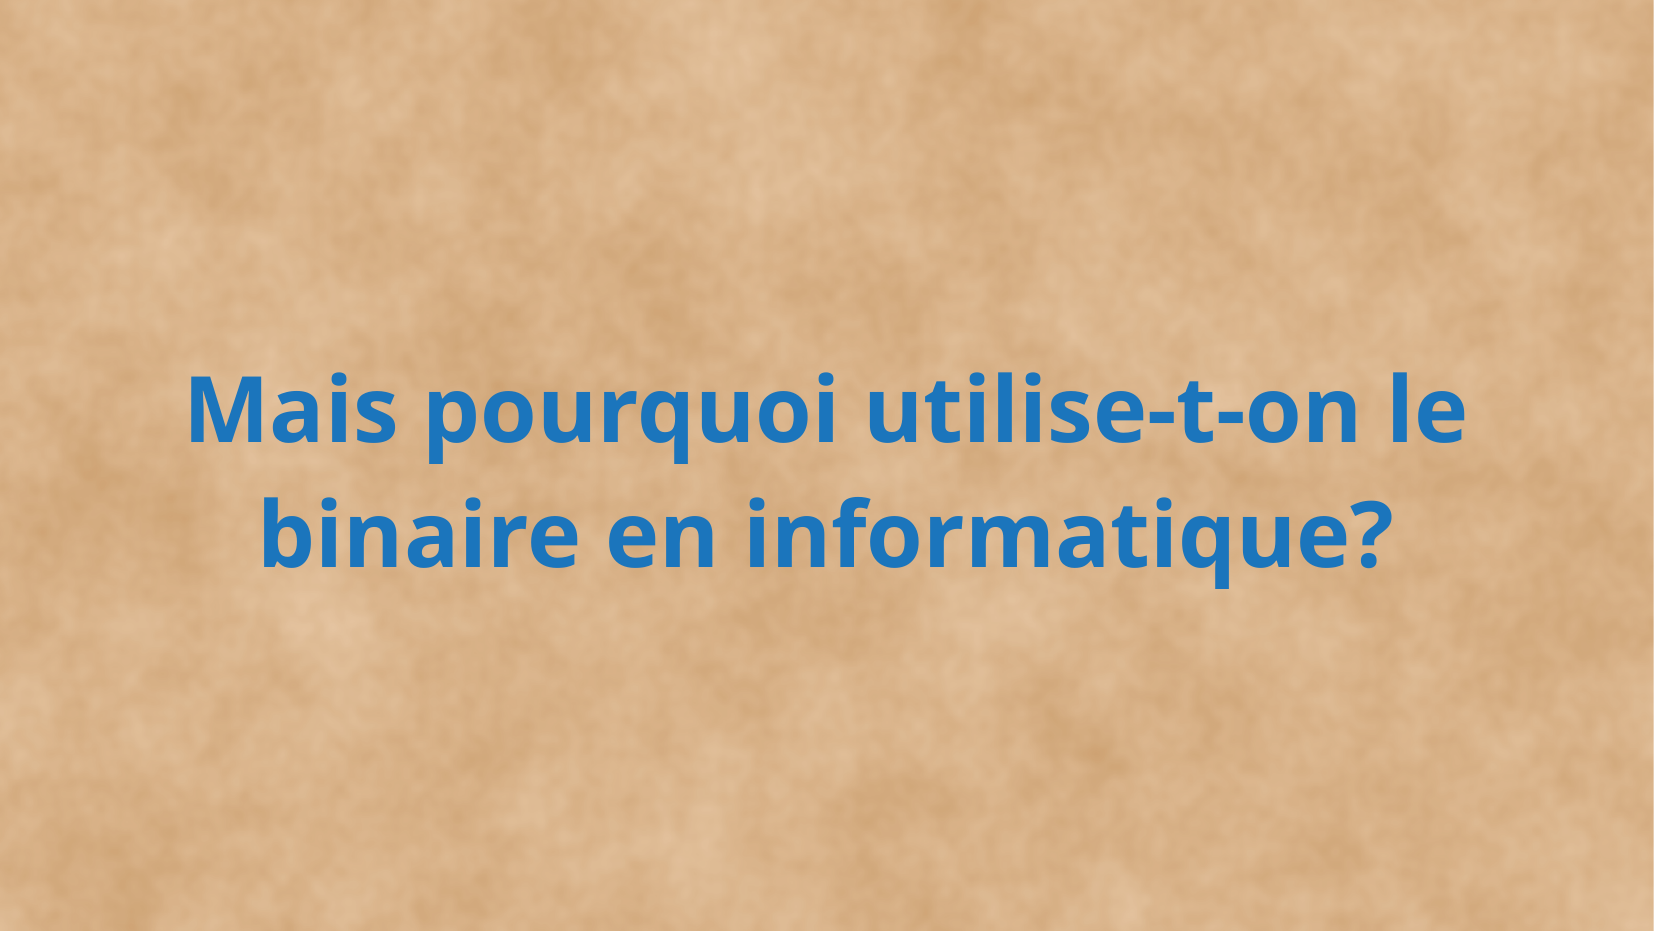

# Mais pourquoi utilise-t-on le binaire en informatique?